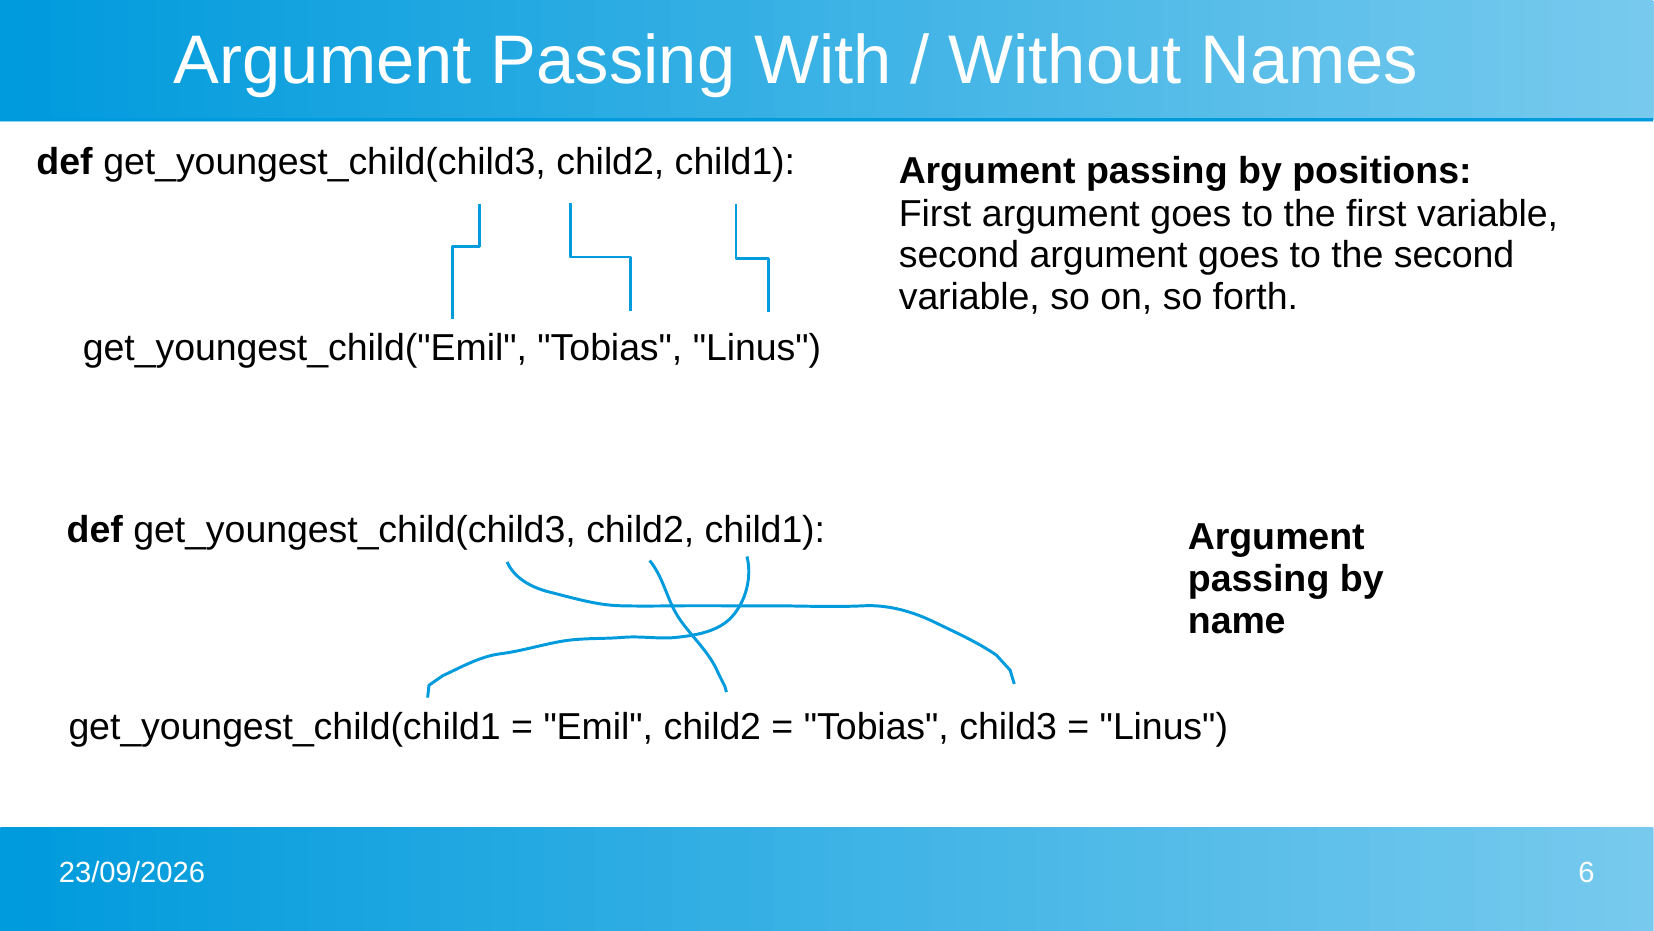

# Argument Passing With / Without Names
def get_youngest_child(child3, child2, child1):
Argument passing by positions:
First argument goes to the first variable, second argument goes to the second variable, so on, so forth.
get_youngest_child("Emil", "Tobias", "Linus")
def get_youngest_child(child3, child2, child1):
Argument passing by name
get_youngest_child(child1 = "Emil", child2 = "Tobias", child3 = "Linus")
6